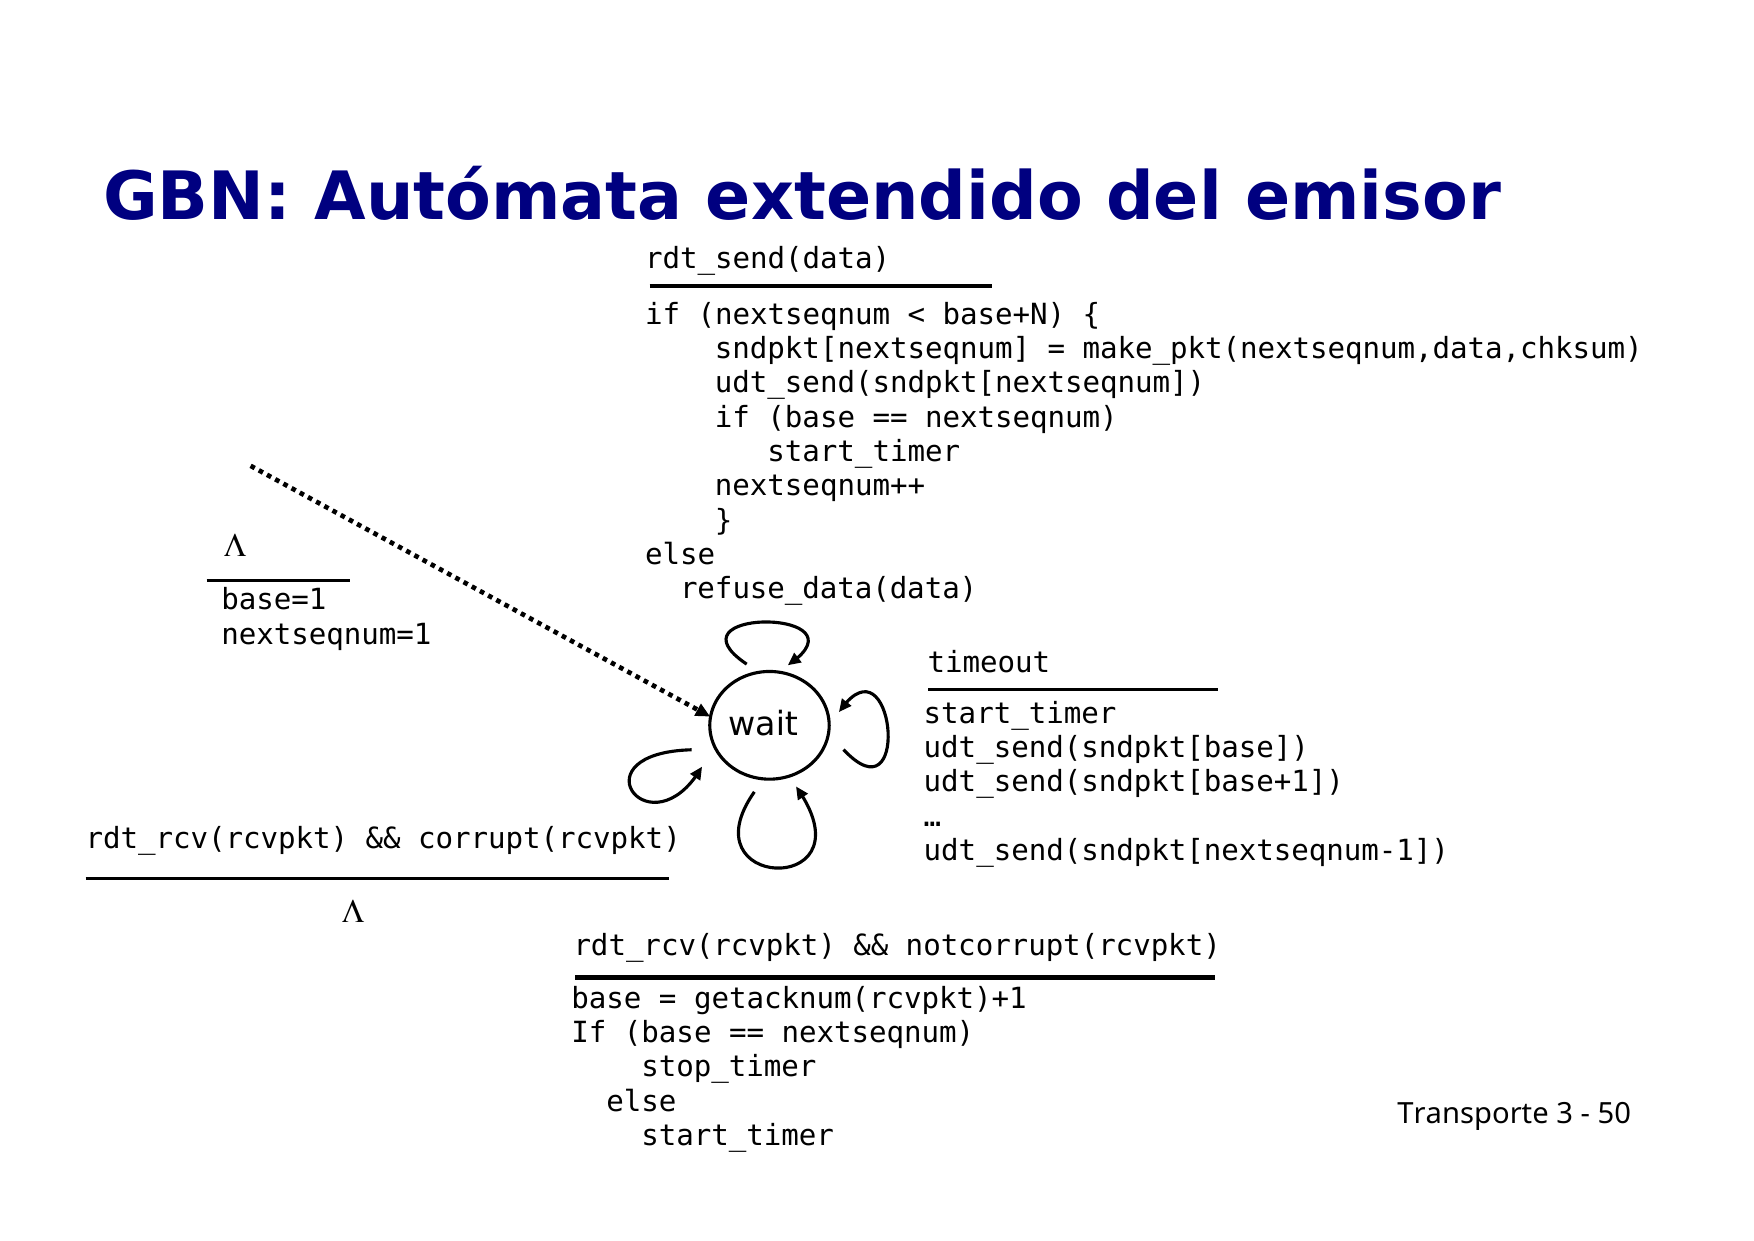

# GBN: Autómata extendido del emisor
rdt_send(data)
if (nextseqnum < base+N) {
 sndpkt[nextseqnum] = make_pkt(nextseqnum,data,chksum)
 udt_send(sndpkt[nextseqnum])
 if (base == nextseqnum)
 start_timer
 nextseqnum++
 }
else
 refuse_data(data)

base=1
nextseqnum=1
timeout
wait
start_timer
udt_send(sndpkt[base])
udt_send(sndpkt[base+1])
…
udt_send(sndpkt[nextseqnum-1])
rdt_rcv(rcvpkt) && corrupt(rcvpkt)

rdt_rcv(rcvpkt) && notcorrupt(rcvpkt)
base = getacknum(rcvpkt)+1
If (base == nextseqnum)
 stop_timer
 else
 start_timer